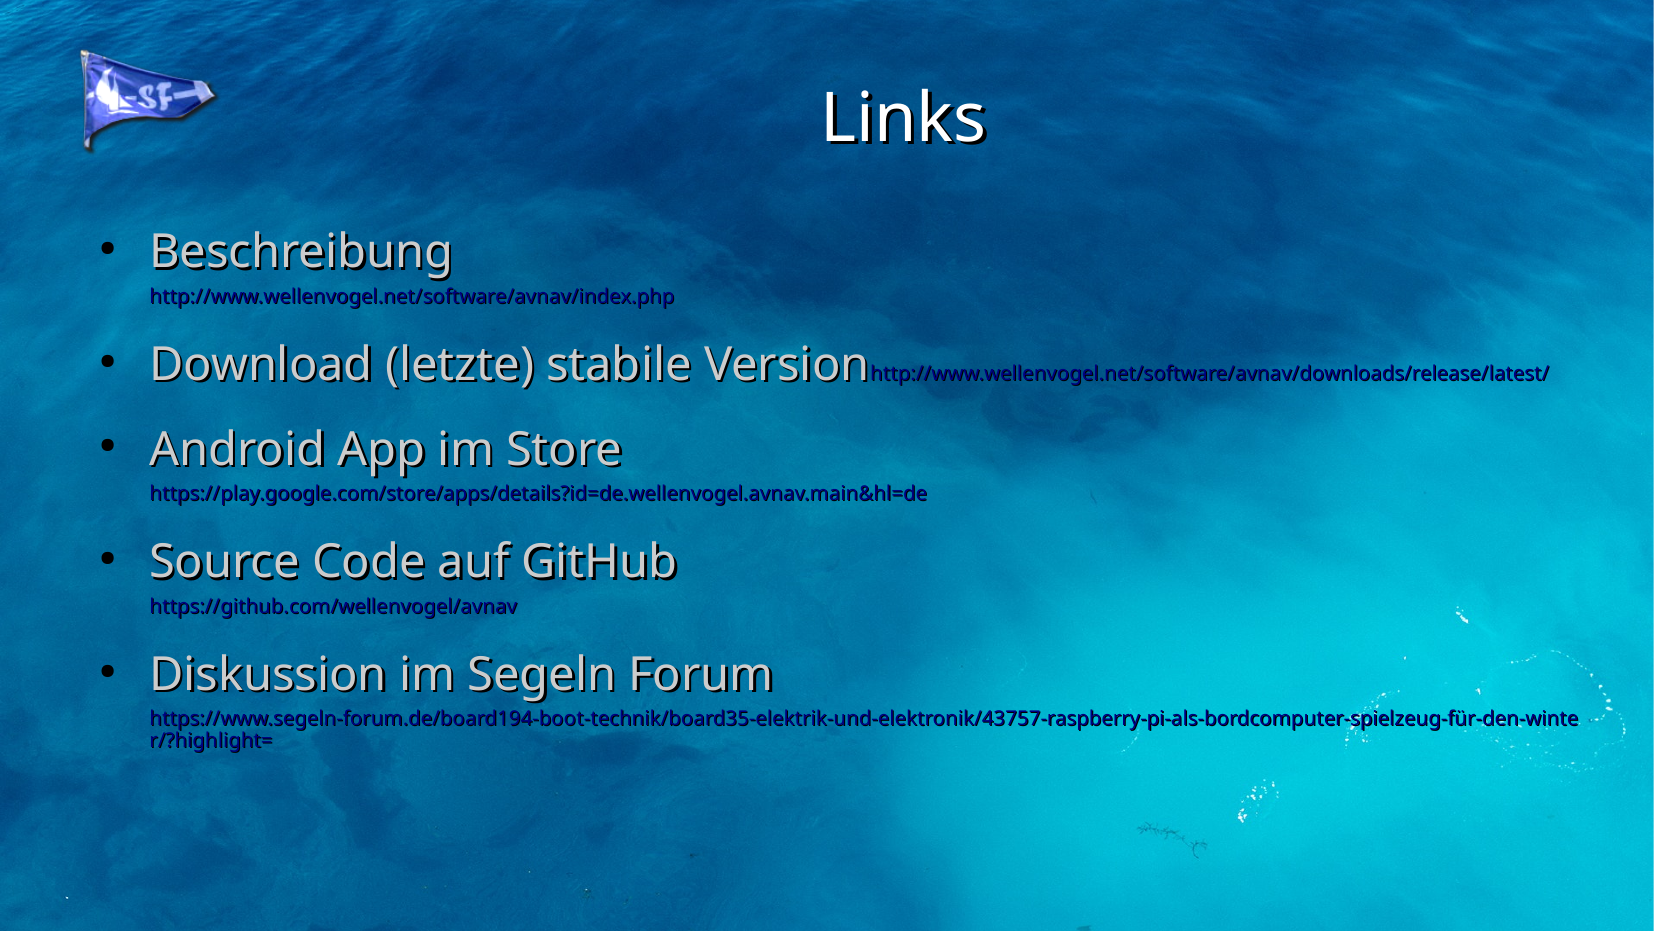

# Links
Beschreibung
http://www.wellenvogel.net/software/avnav/index.php
Download (letzte) stabile Versionhttp://www.wellenvogel.net/software/avnav/downloads/release/latest/
Android App im Store
https://play.google.com/store/apps/details?id=de.wellenvogel.avnav.main&hl=de
Source Code auf GitHub
https://github.com/wellenvogel/avnav
Diskussion im Segeln Forum
https://www.segeln-forum.de/board194-boot-technik/board35-elektrik-und-elektronik/43757-raspberry-pi-als-bordcomputer-spielzeug-für-den-winter/?highlight=